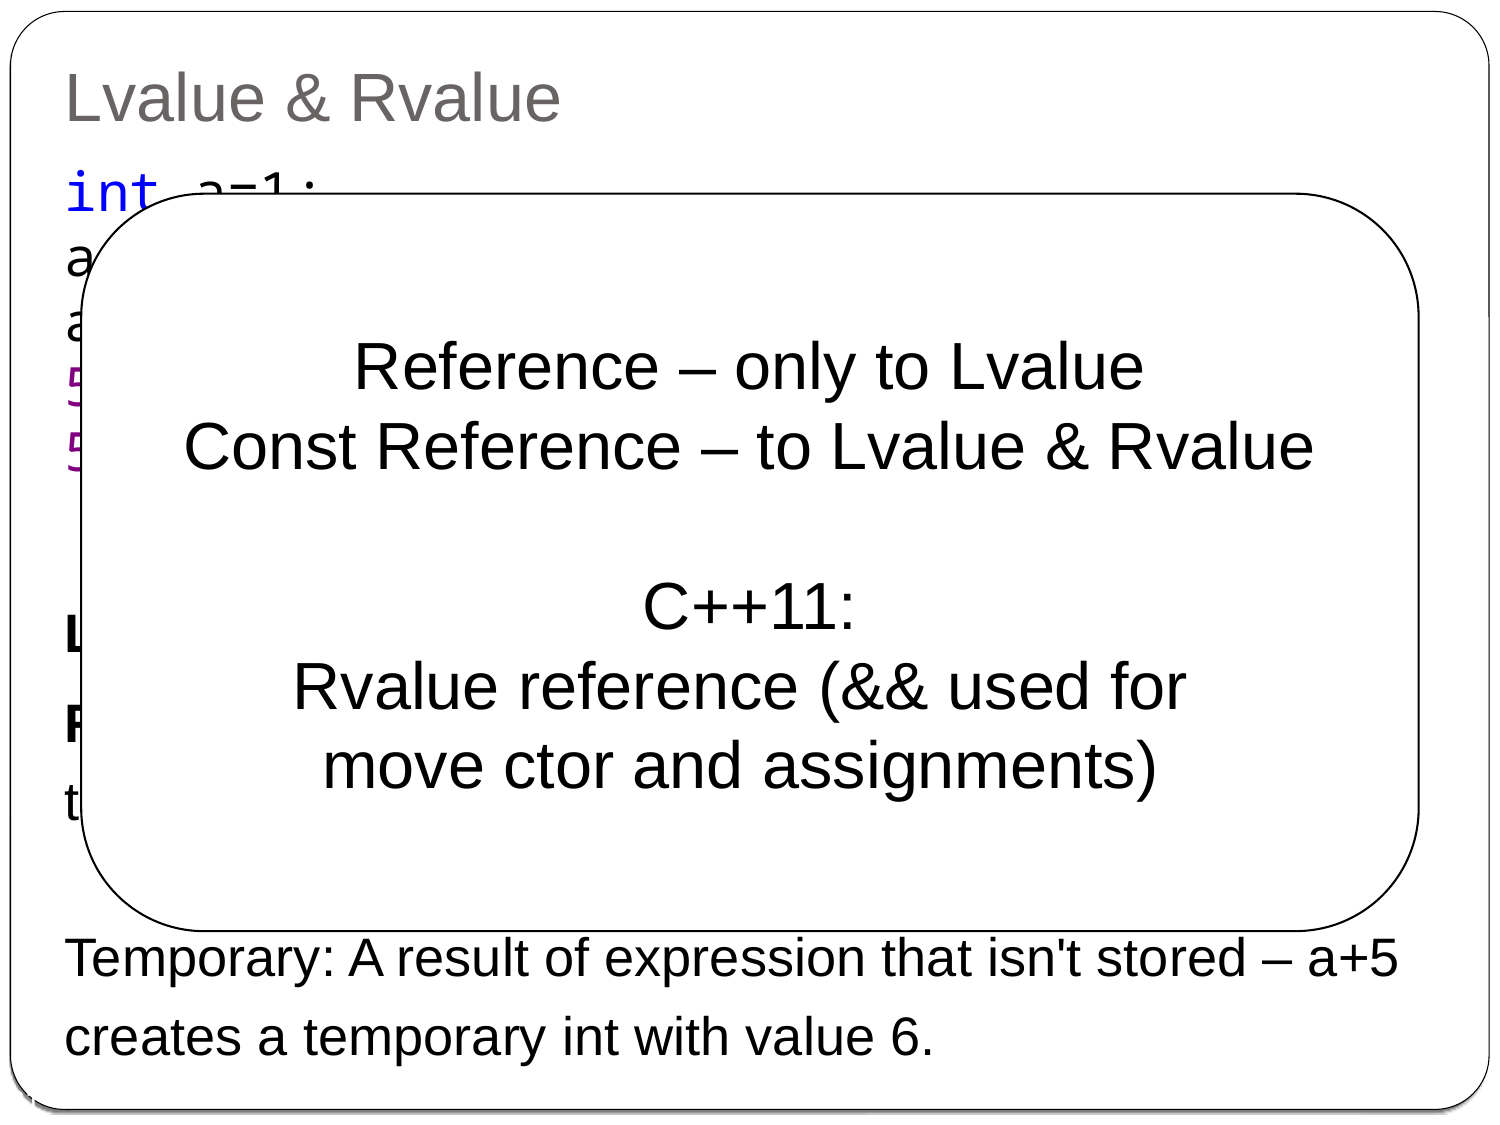

# Lvalue & Rvalue
int a=1;
a=5; // Lvalue = Rvalue, Ok
a=a; // Lvalue = Lvalue, Ok
5=a; // Rvalue = Lvalue Comp. error
5=5; // Rvalue = Rvalue Comp. error
Lvalues: varibales, refernces (non const!) …
Rvalues: const variables refernces, numbers, temporaries …
Temporary: A result of expression that isn't stored – a+5 creates a temporary int with value 6.
Reference – only to Lvalue
Const Reference – to Lvalue & Rvalue
C++11:
Rvalue reference (&& used for
move ctor and assignments)